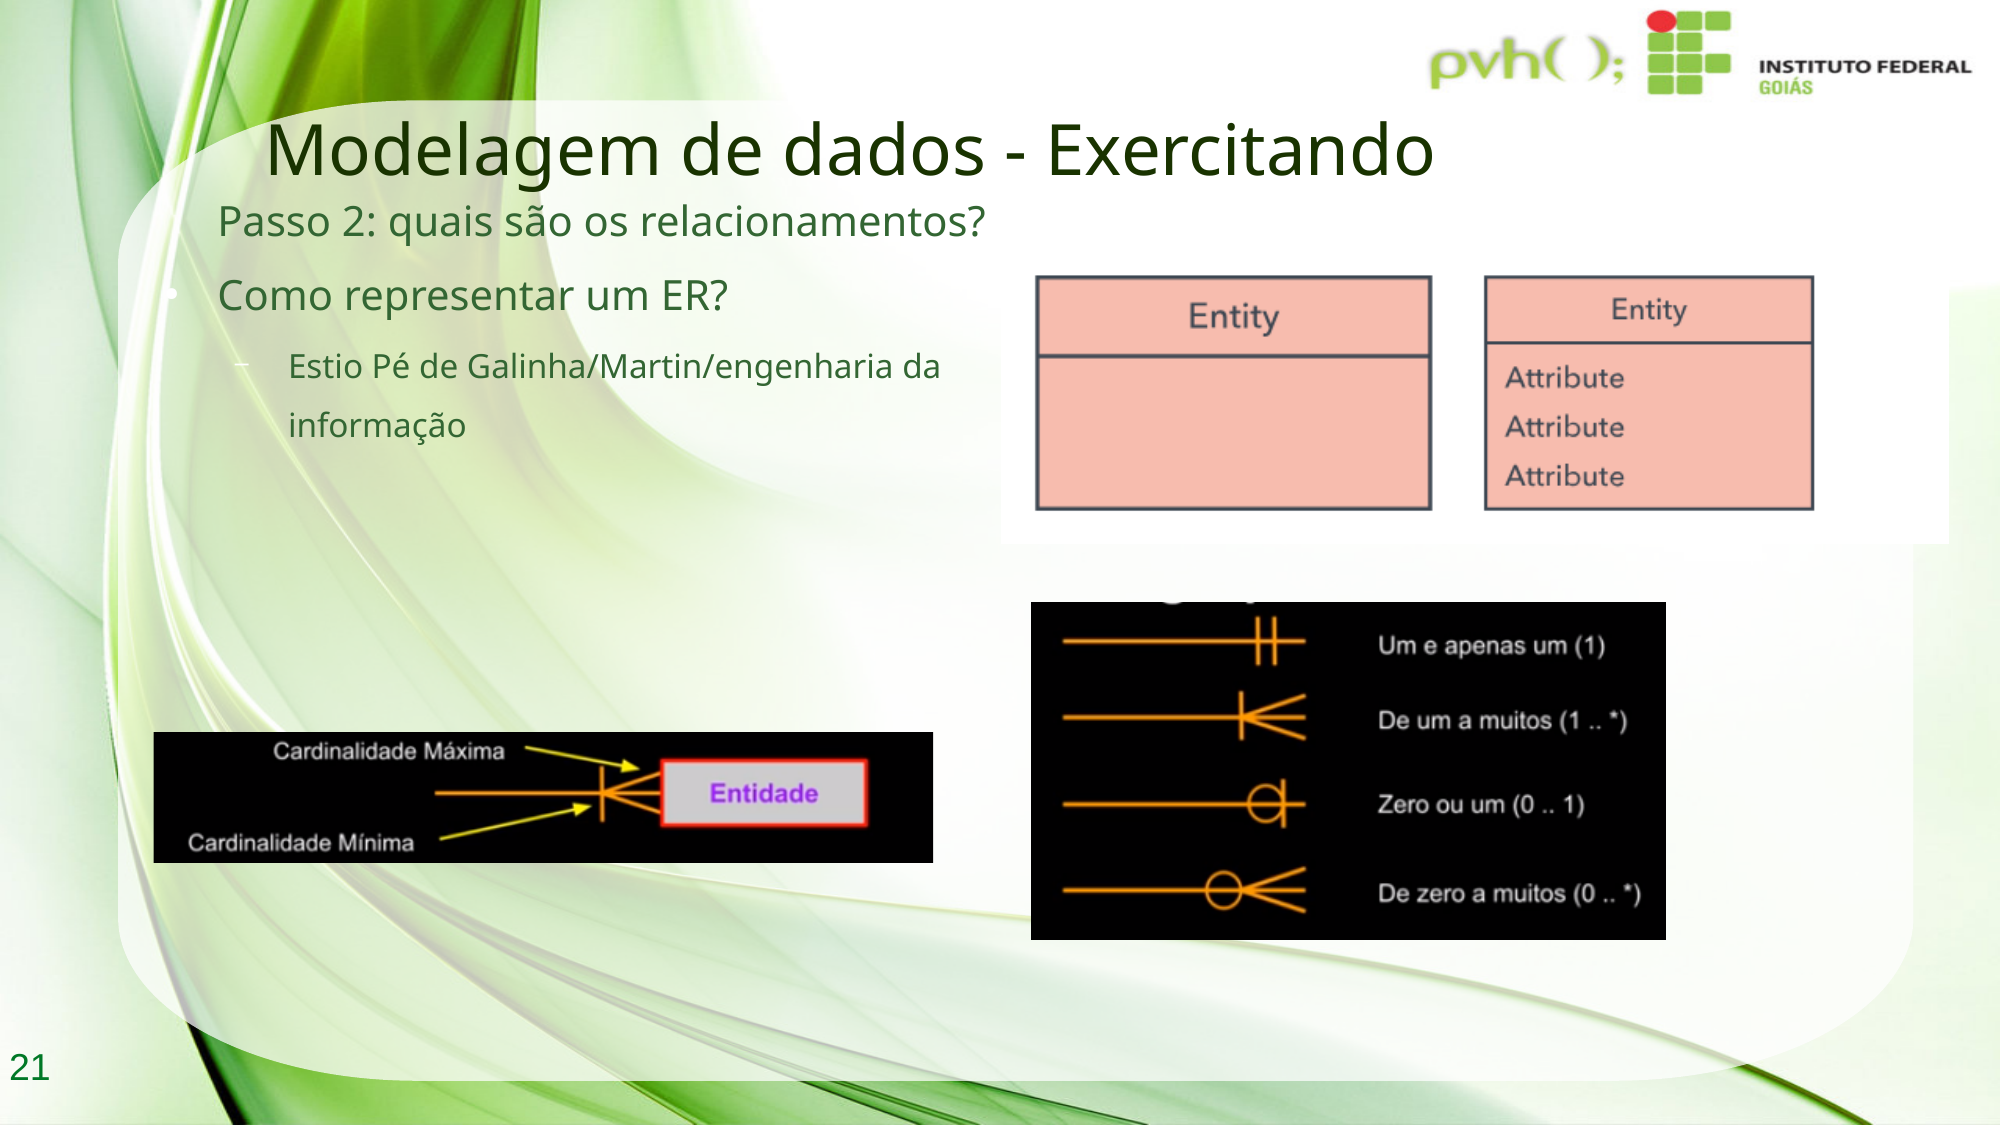

# Modelagem de dados - Exercitando
Passo 2: quais são os relacionamentos?
Como representar um ER?
Estio Pé de Galinha/Martin/engenharia da
informação
21